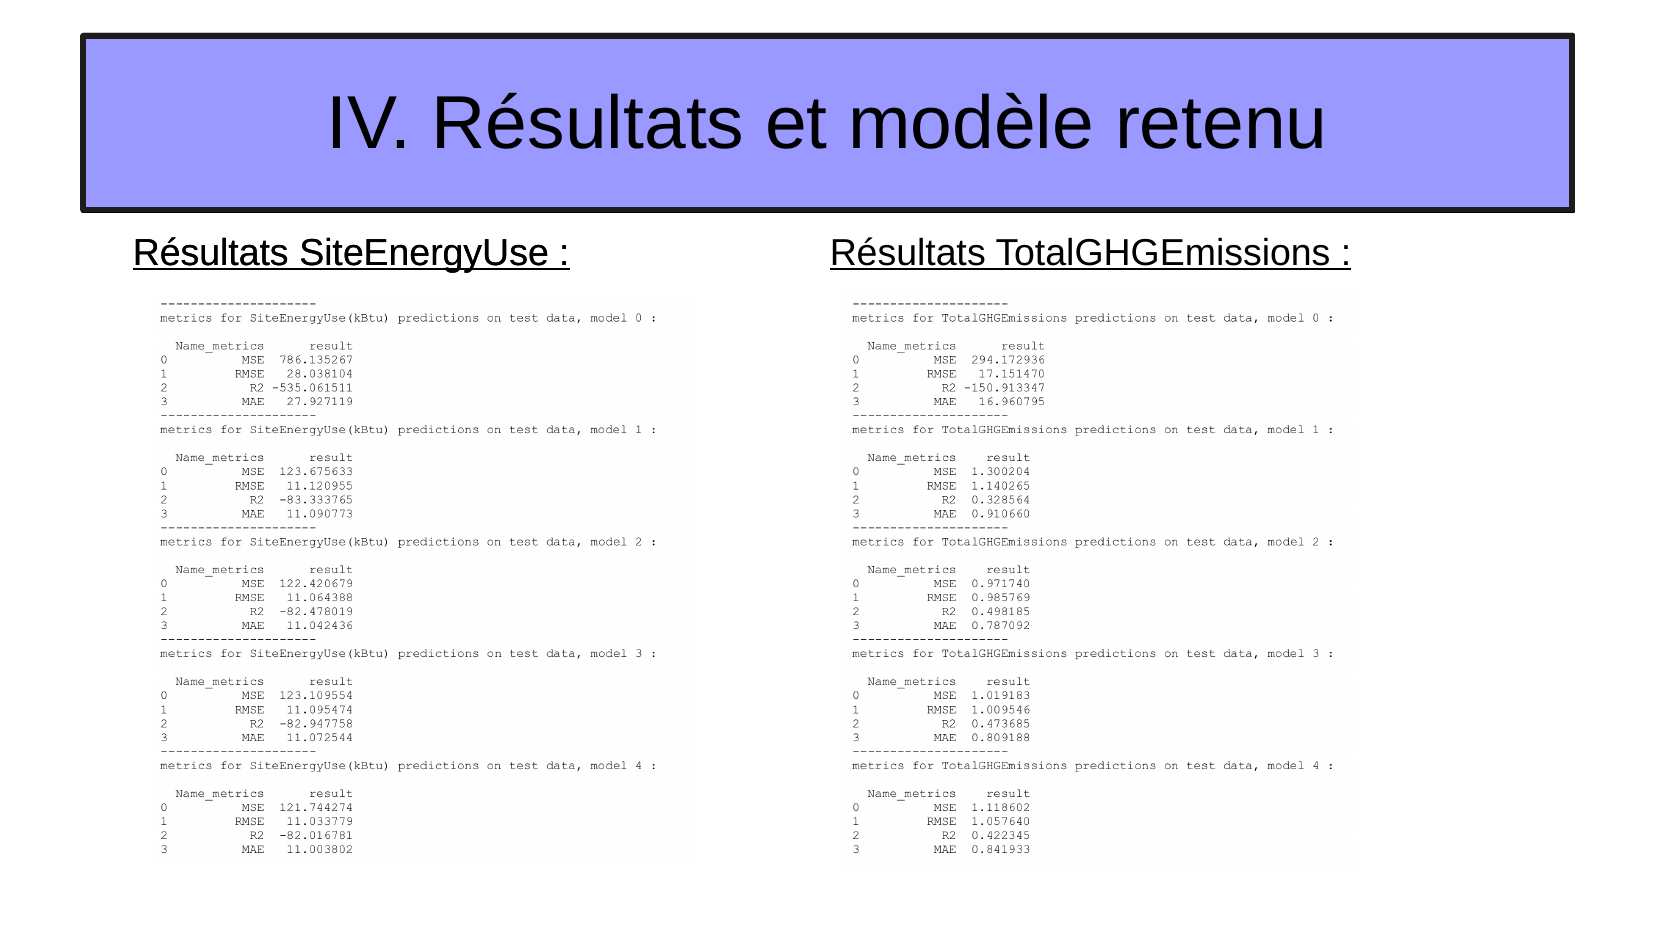

IV. Résultats et modèle retenu
#
Résultats SiteEnergyUse :
Résultats SiteEnergyUse :
Résultats TotalGHGEmissions :